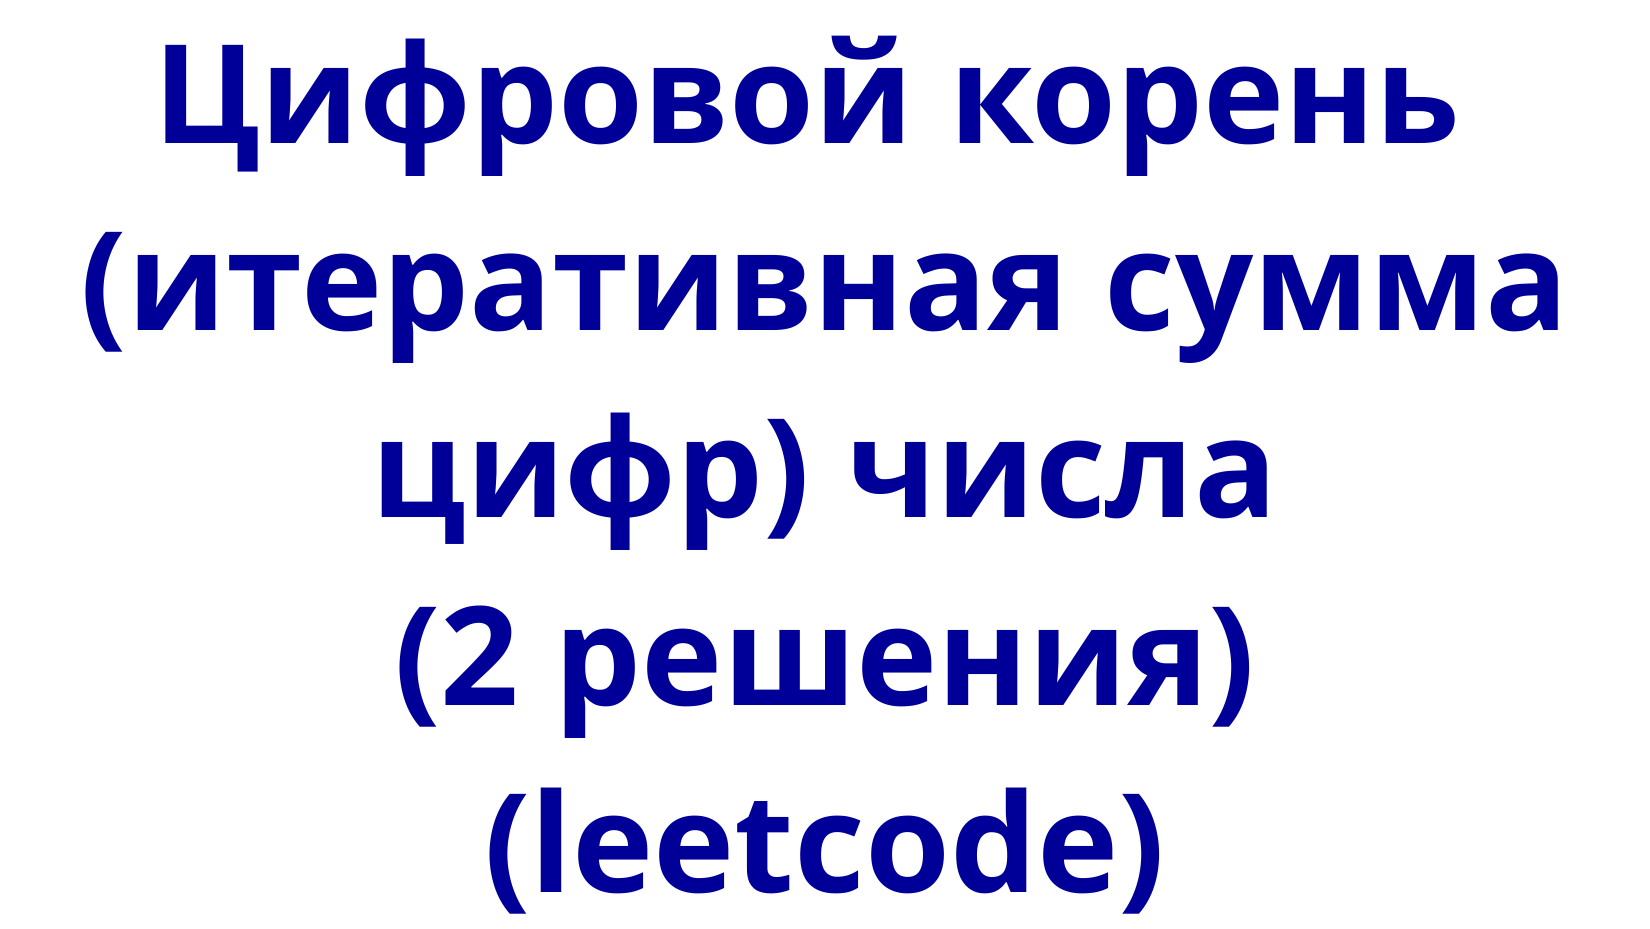

# Цифровой корень
(итеративная сумма цифр) числа
(2 решения)
(leetcode)